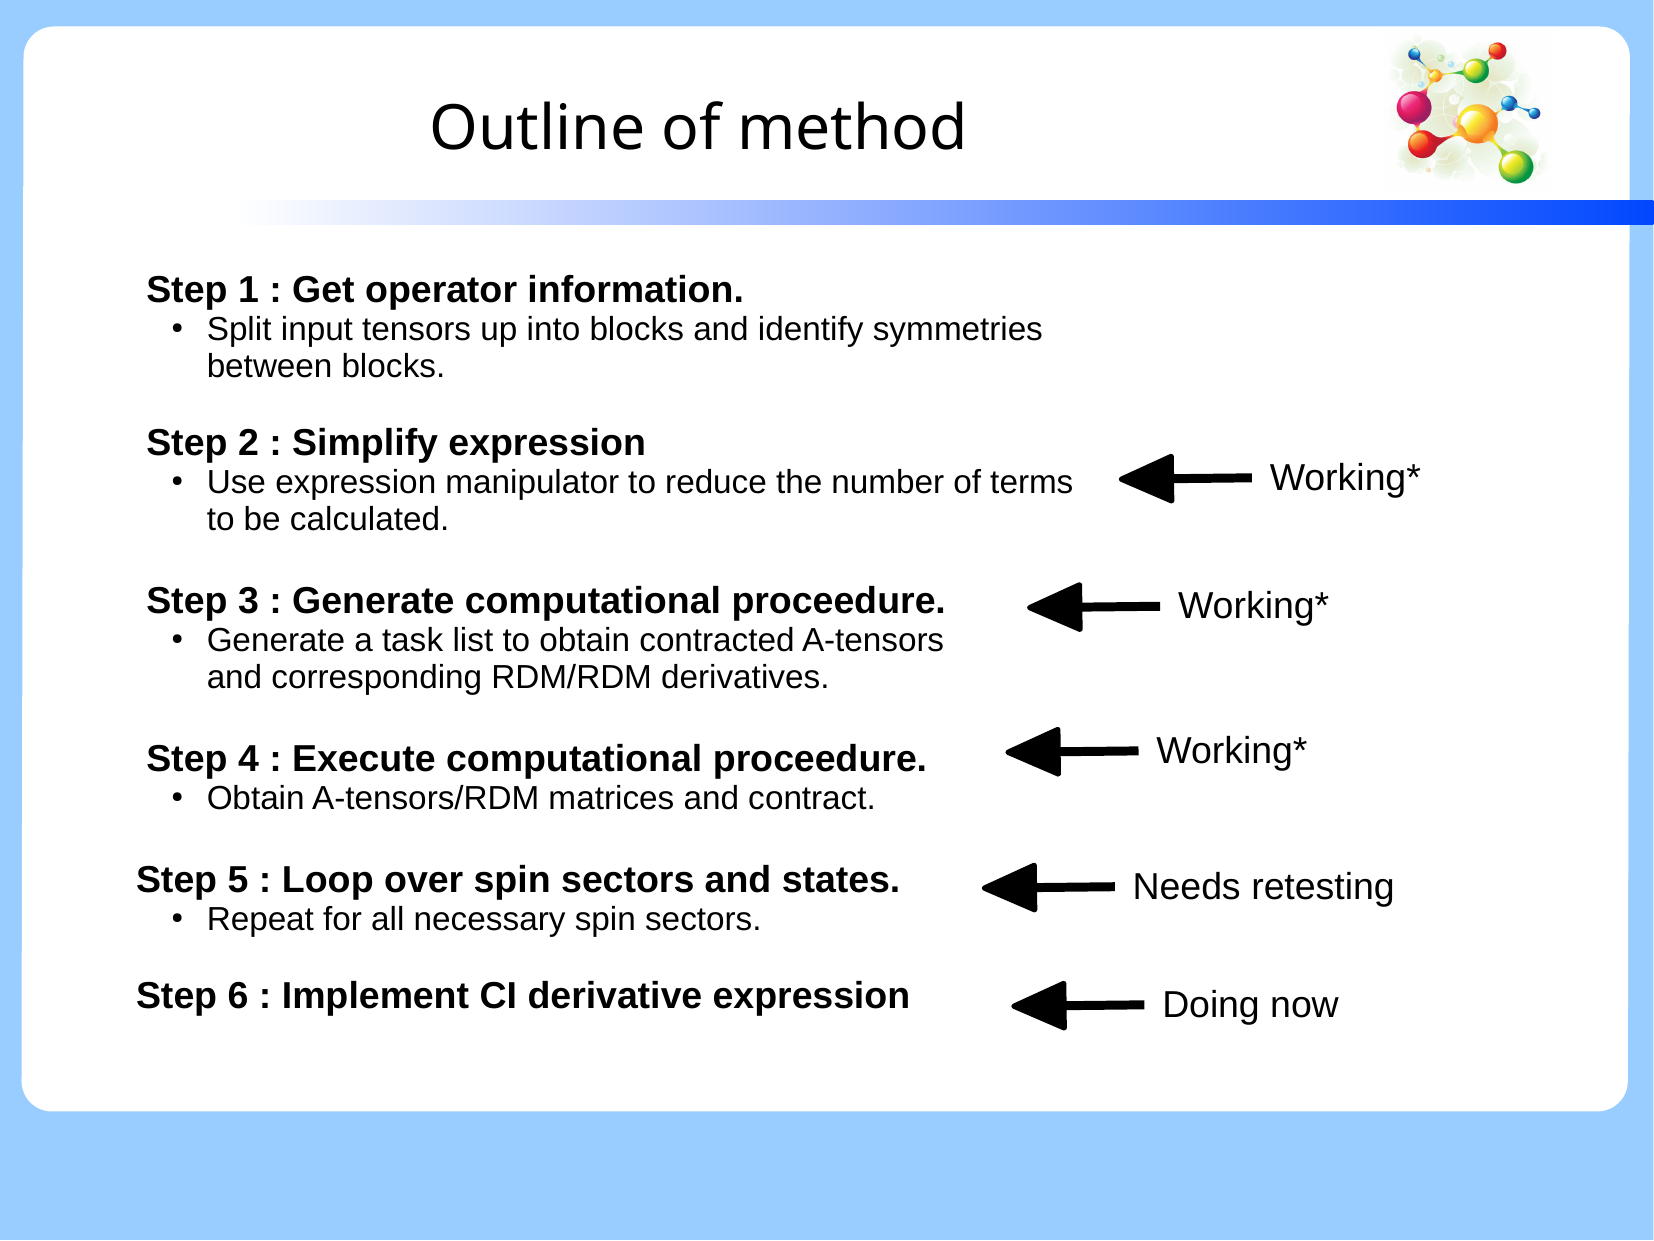

# Outline of method
 Step 1 : Get operator information.
Split input tensors up into blocks and identify symmetries
between blocks.
 Step 2 : Simplify expression
Use expression manipulator to reduce the number of terms
to be calculated.
 Step 3 : Generate computational proceedure.
Generate a task list to obtain contracted A-tensors
and corresponding RDM/RDM derivatives.
 Step 4 : Execute computational proceedure.
Obtain A-tensors/RDM matrices and contract.
Step 5 : Loop over spin sectors and states.
Repeat for all necessary spin sectors.
Step 6 : Implement CI derivative expression
Working*
Working*
Working*
Needs retesting
Doing now